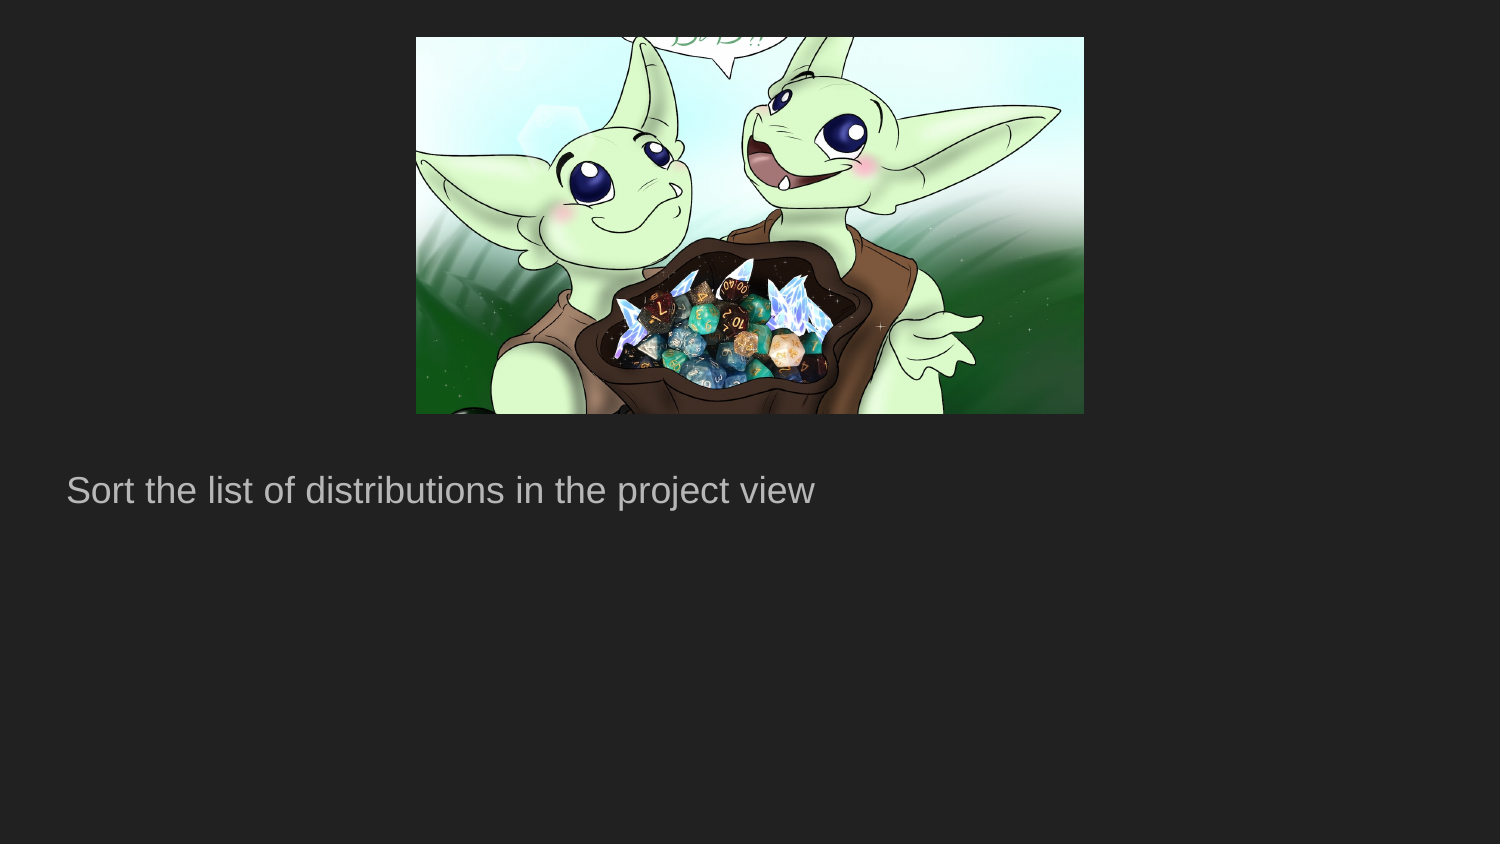

Sort the list of distributions in the project view